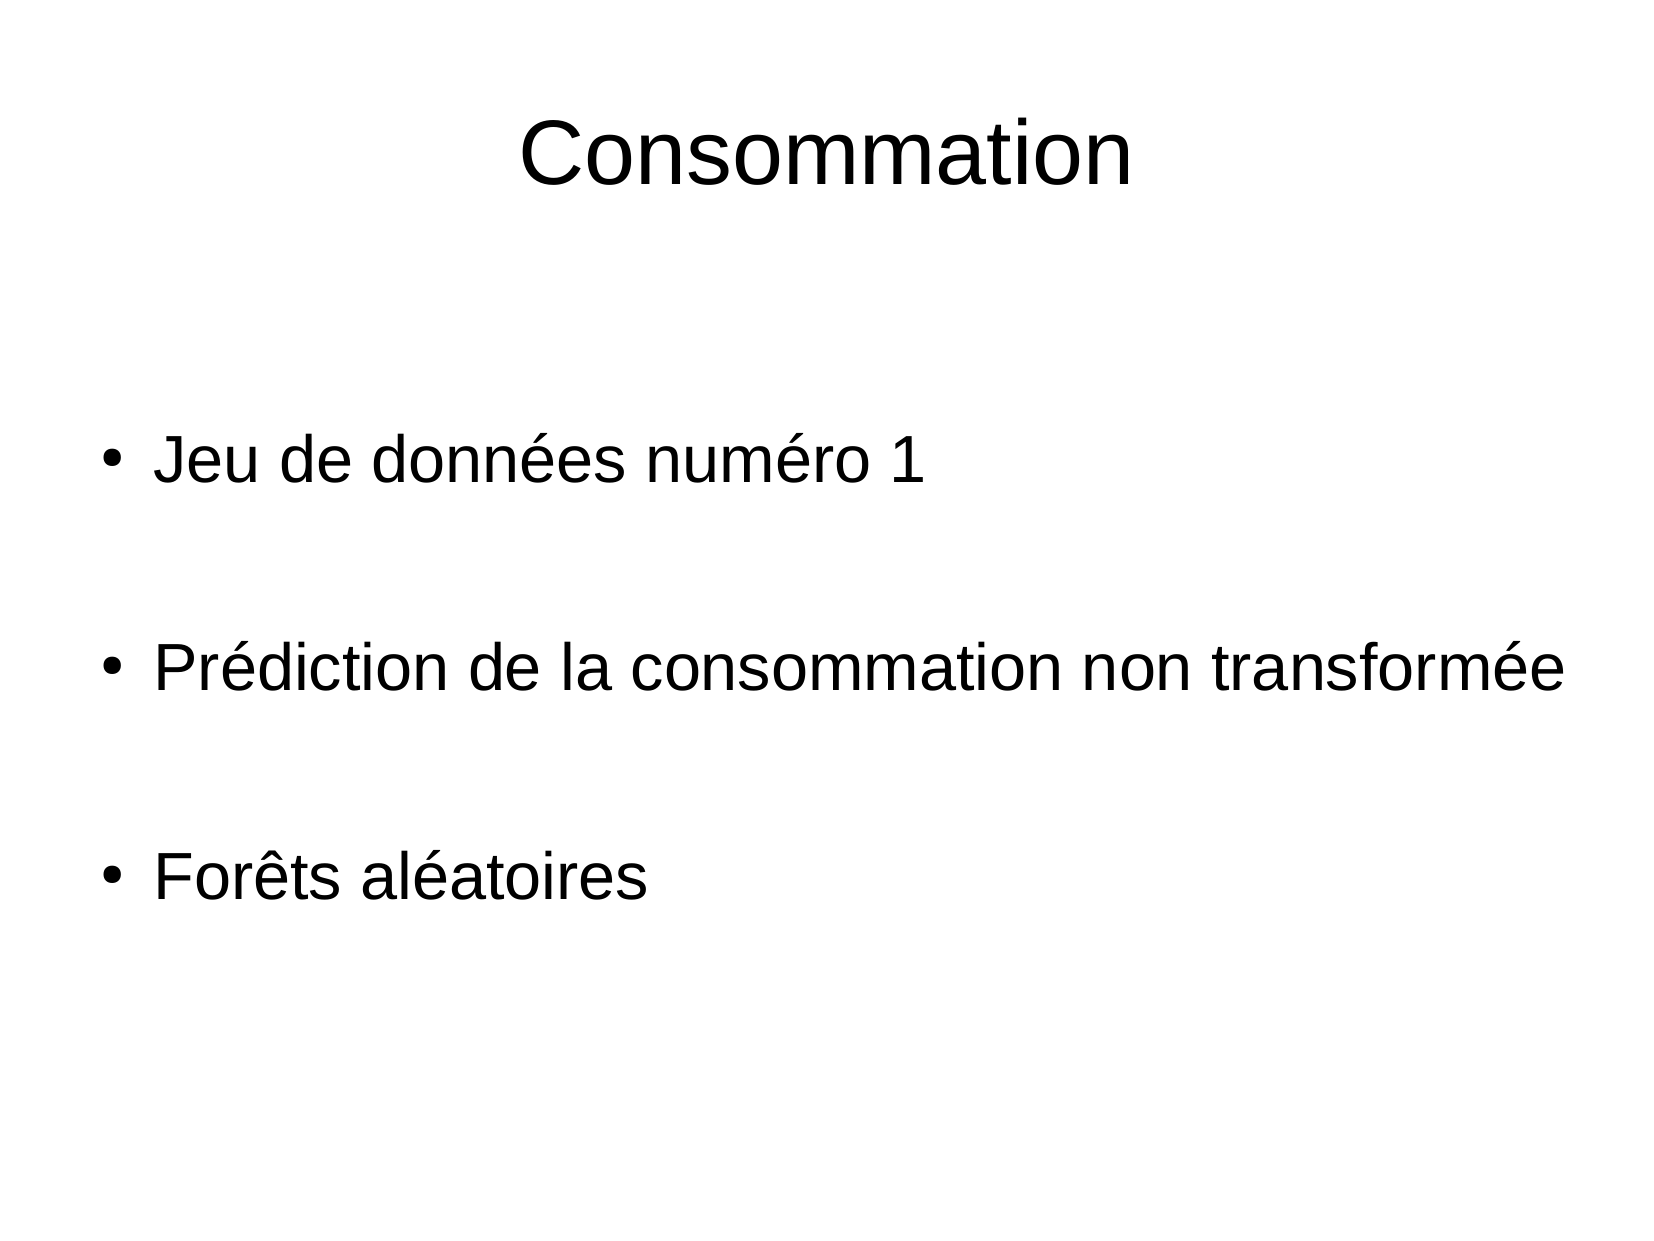

# Consommation
Jeu de données numéro 1
Prédiction de la consommation non transformée
Forêts aléatoires